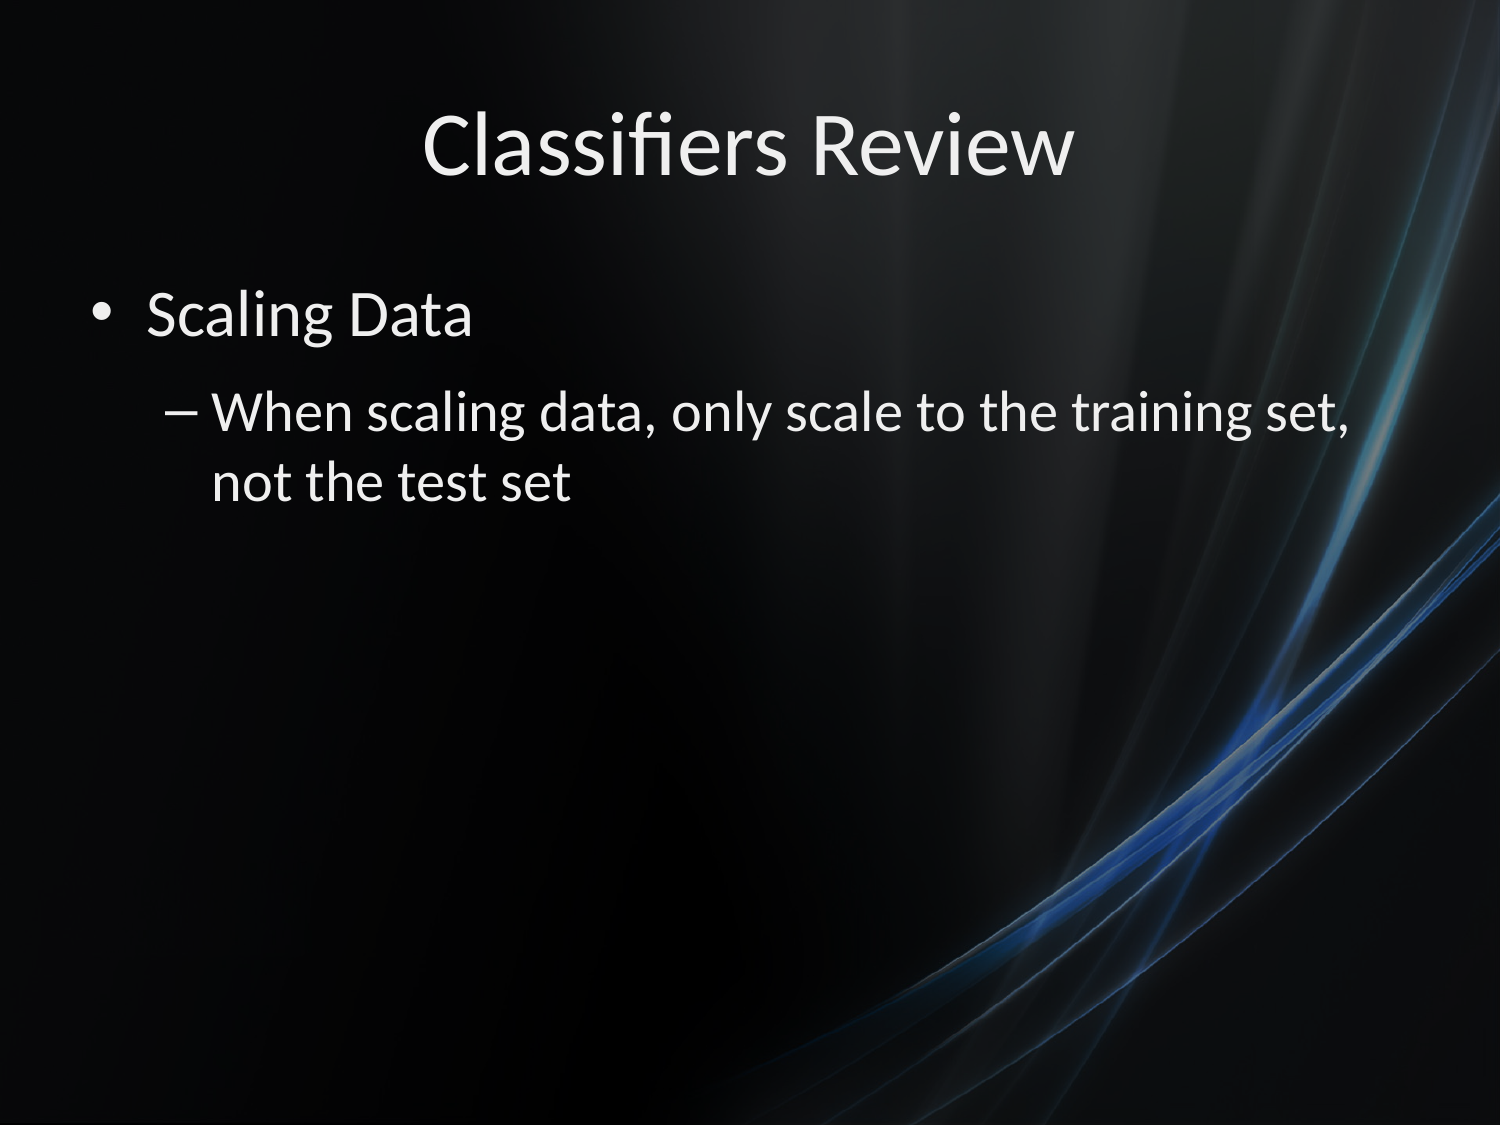

# Classifiers Review
Scaling Data
When scaling data, only scale to the training set, not the test set